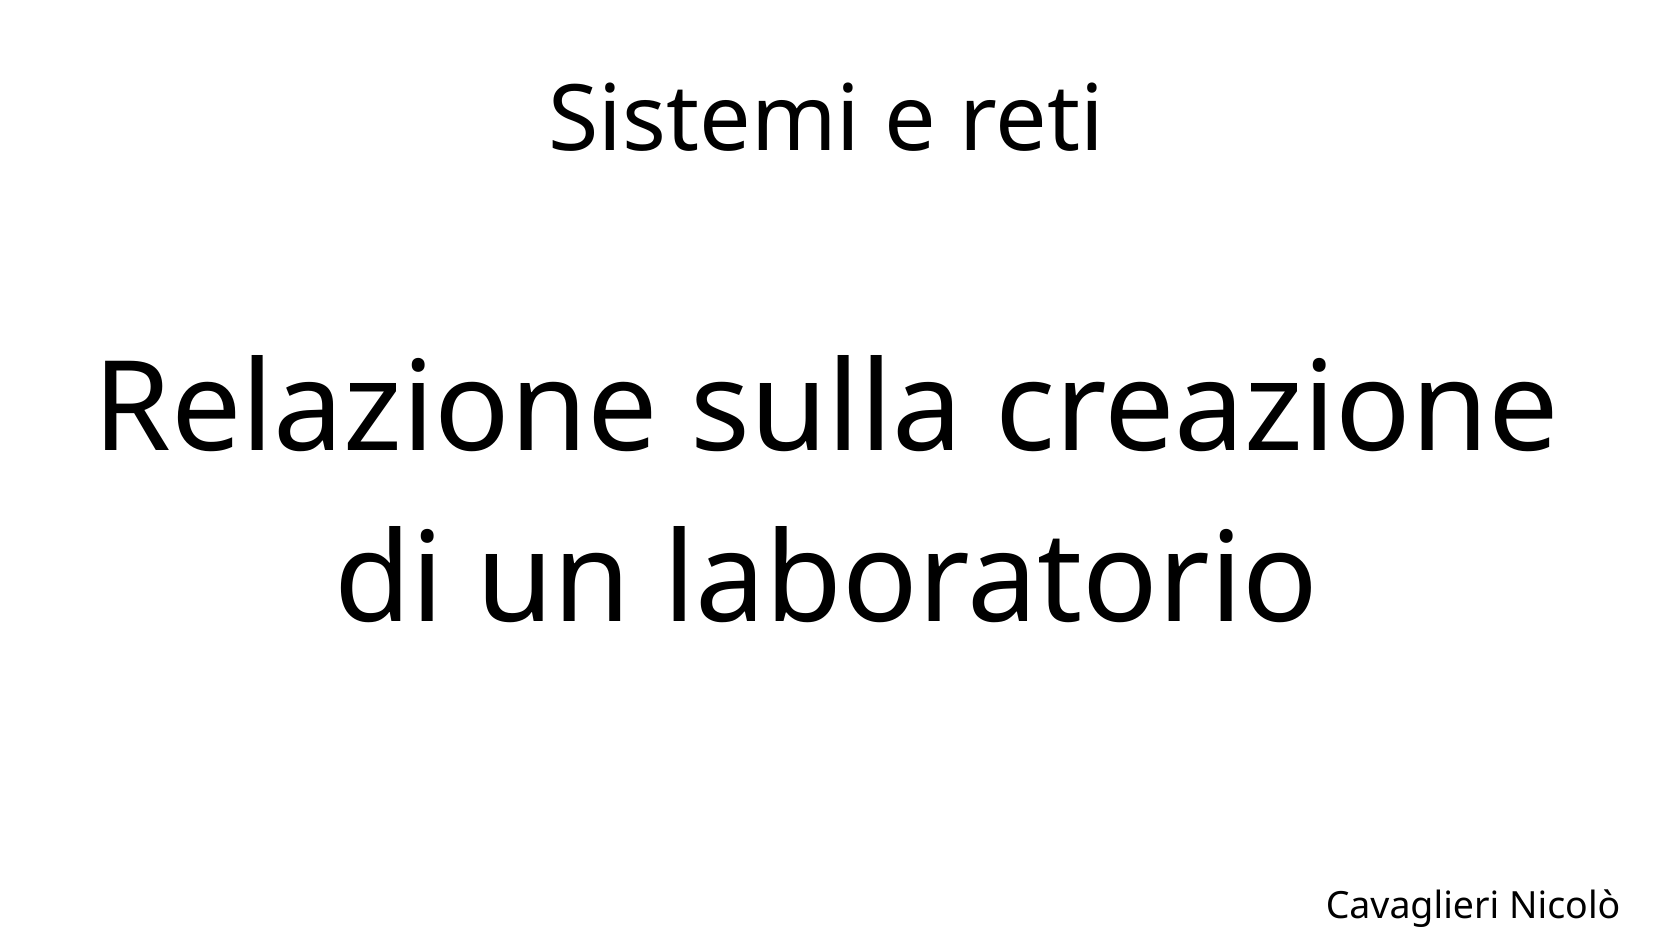

# Sistemi e reti
Relazione sulla creazione di un laboratorio
Cavaglieri Nicolò